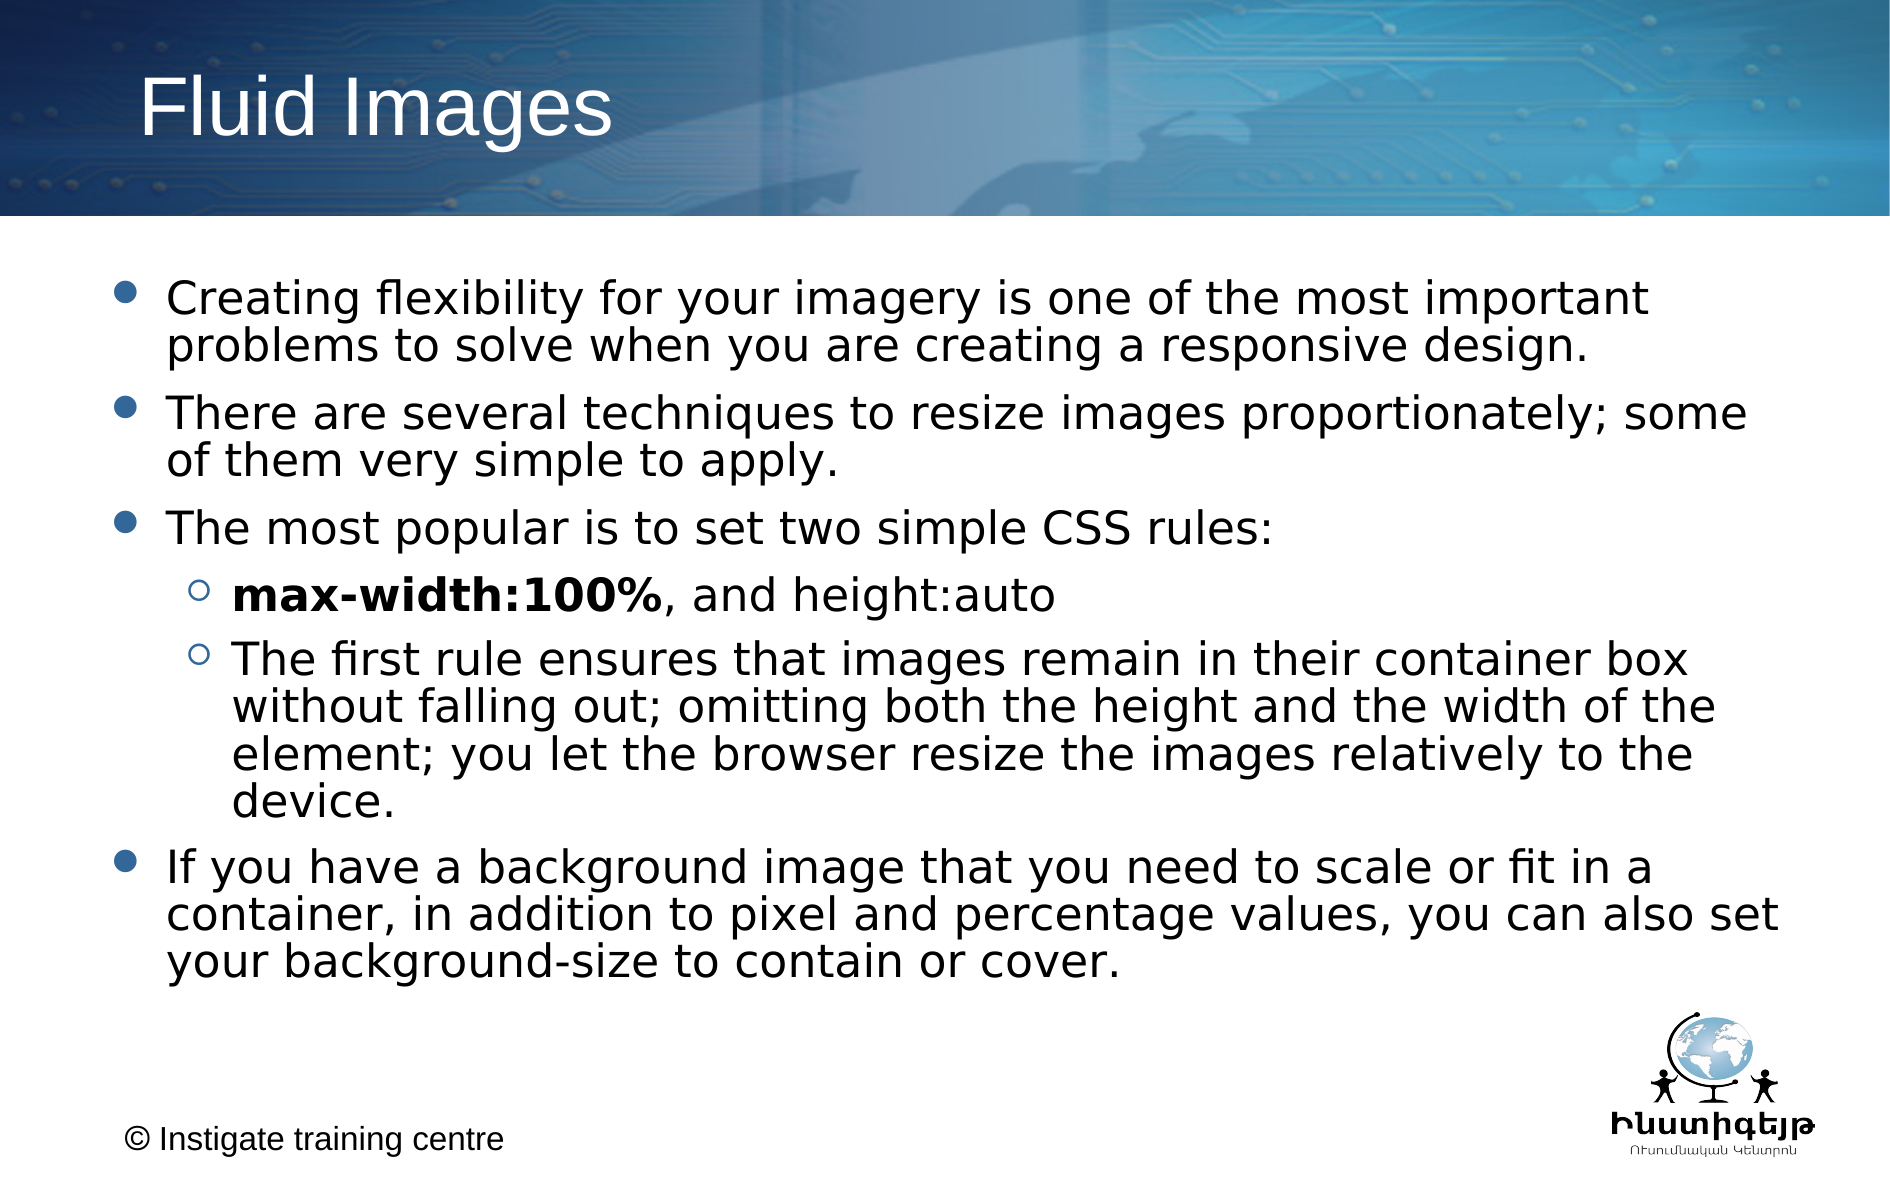

Fluid Images
# Creating flexibility for your imagery is one of the most important problems to solve when you are creating a responsive design.
There are several techniques to resize images proportionately; some of them very simple to apply.
The most popular is to set two simple CSS rules:
max-width:100%, and height:auto
The first rule ensures that images remain in their container box without falling out; omitting both the height and the width of the element; you let the browser resize the images relatively to the device.
If you have a background image that you need to scale or fit in a container, in addition to pixel and percentage values, you can also set your background-size to contain or cover.